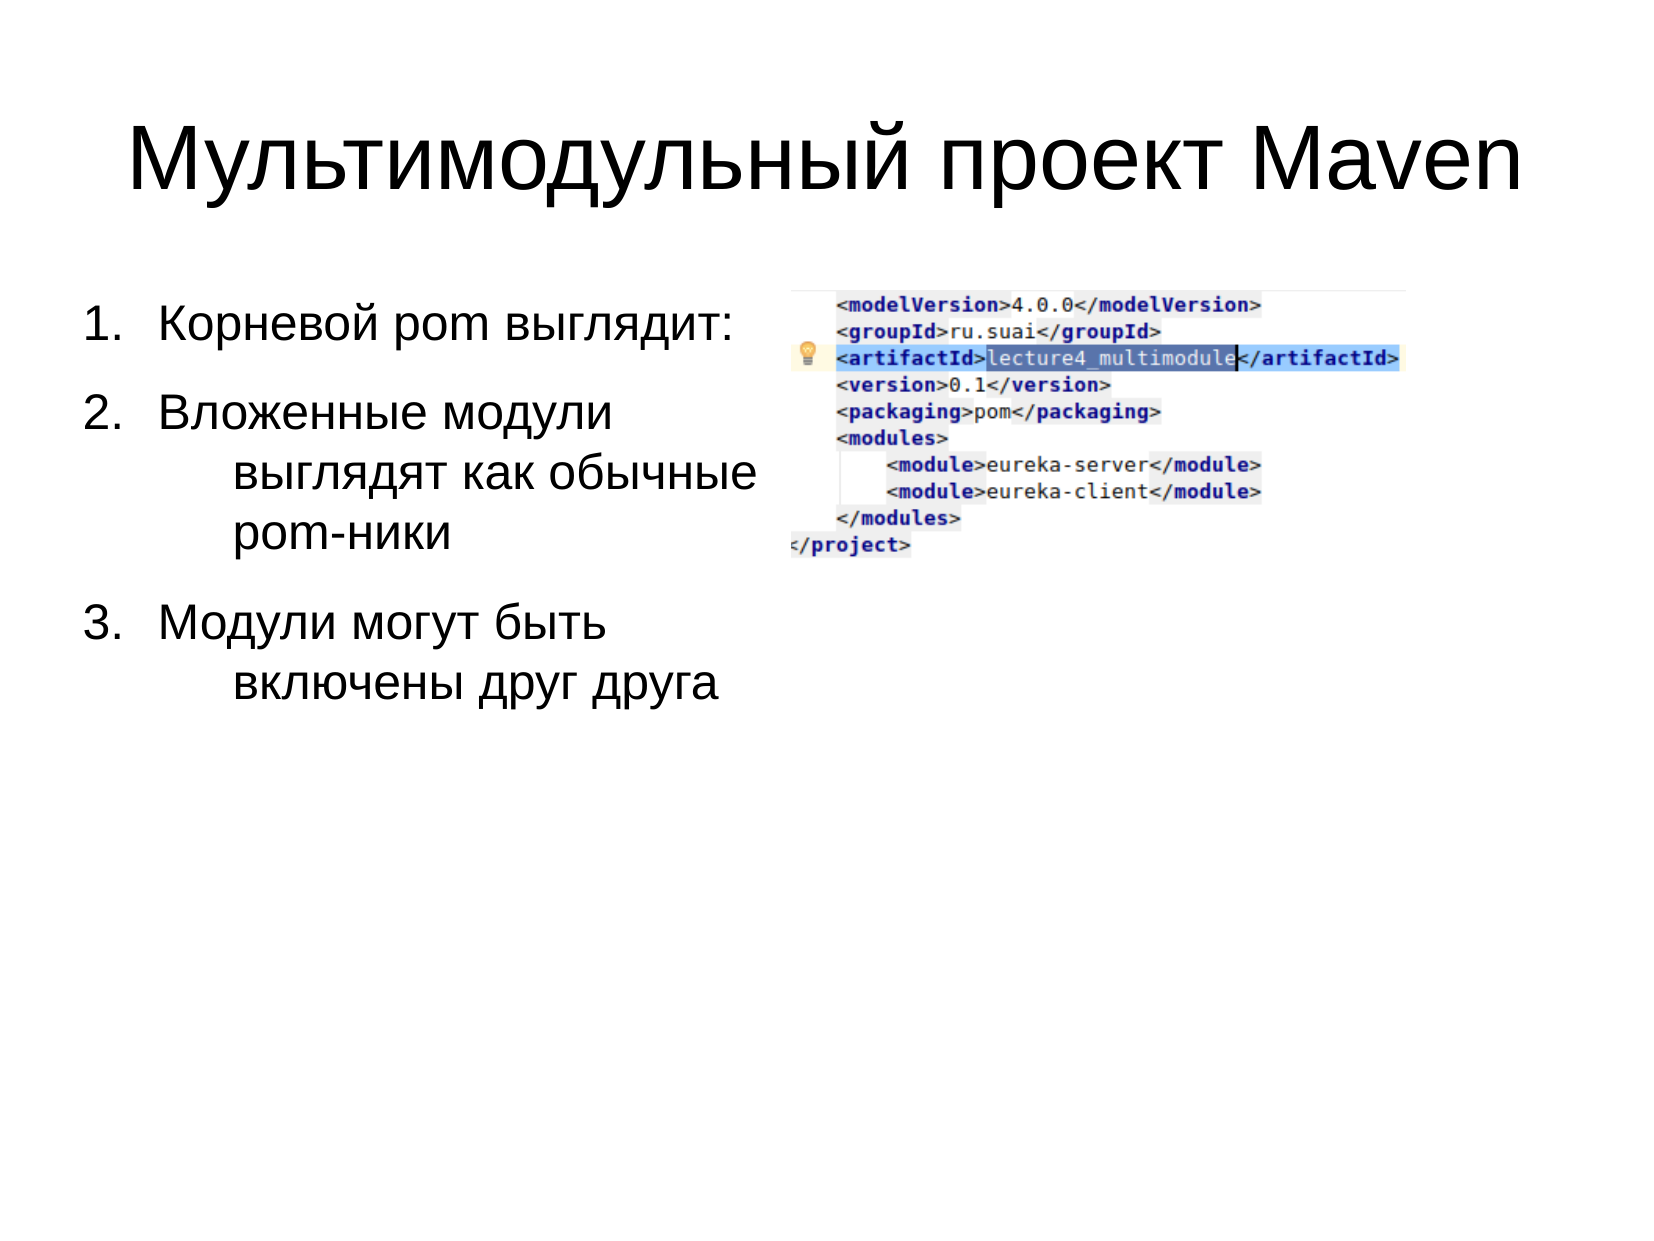

# Мультимодульный проект Maven
Корневой pom выглядит:
Вложенные модули выглядят как обычные pom-ники
Модули могут быть включены друг друга